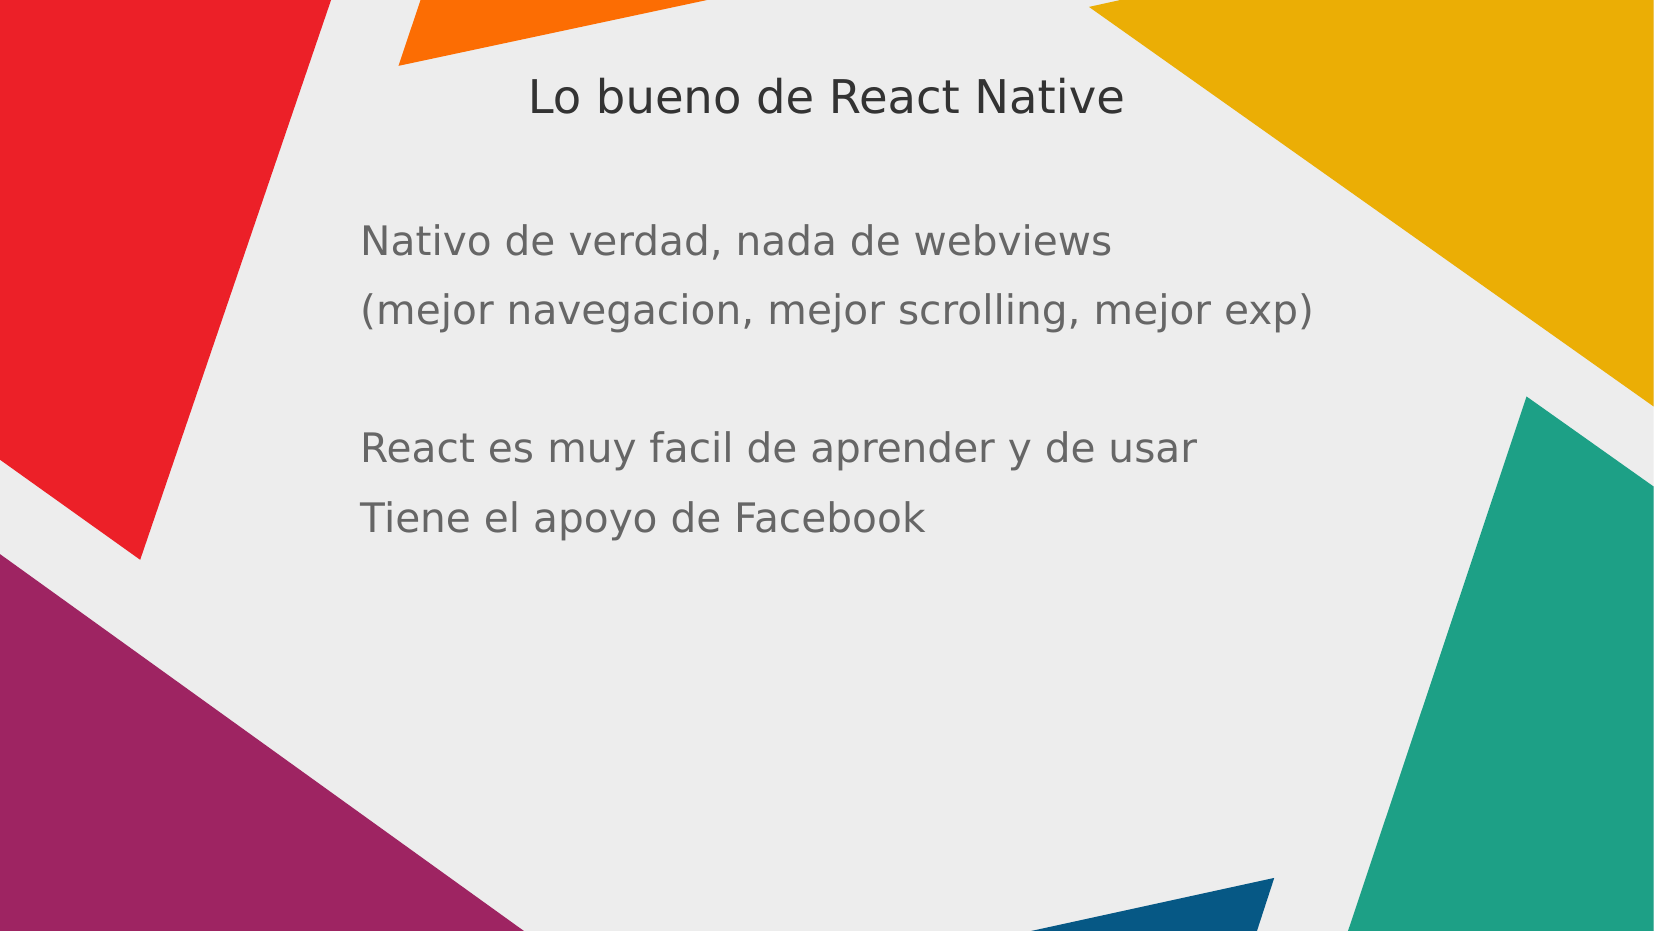

# Lo bueno de React Native
Nativo de verdad, nada de webviews
(mejor navegacion, mejor scrolling, mejor exp)
React es muy facil de aprender y de usar
Tiene el apoyo de Facebook